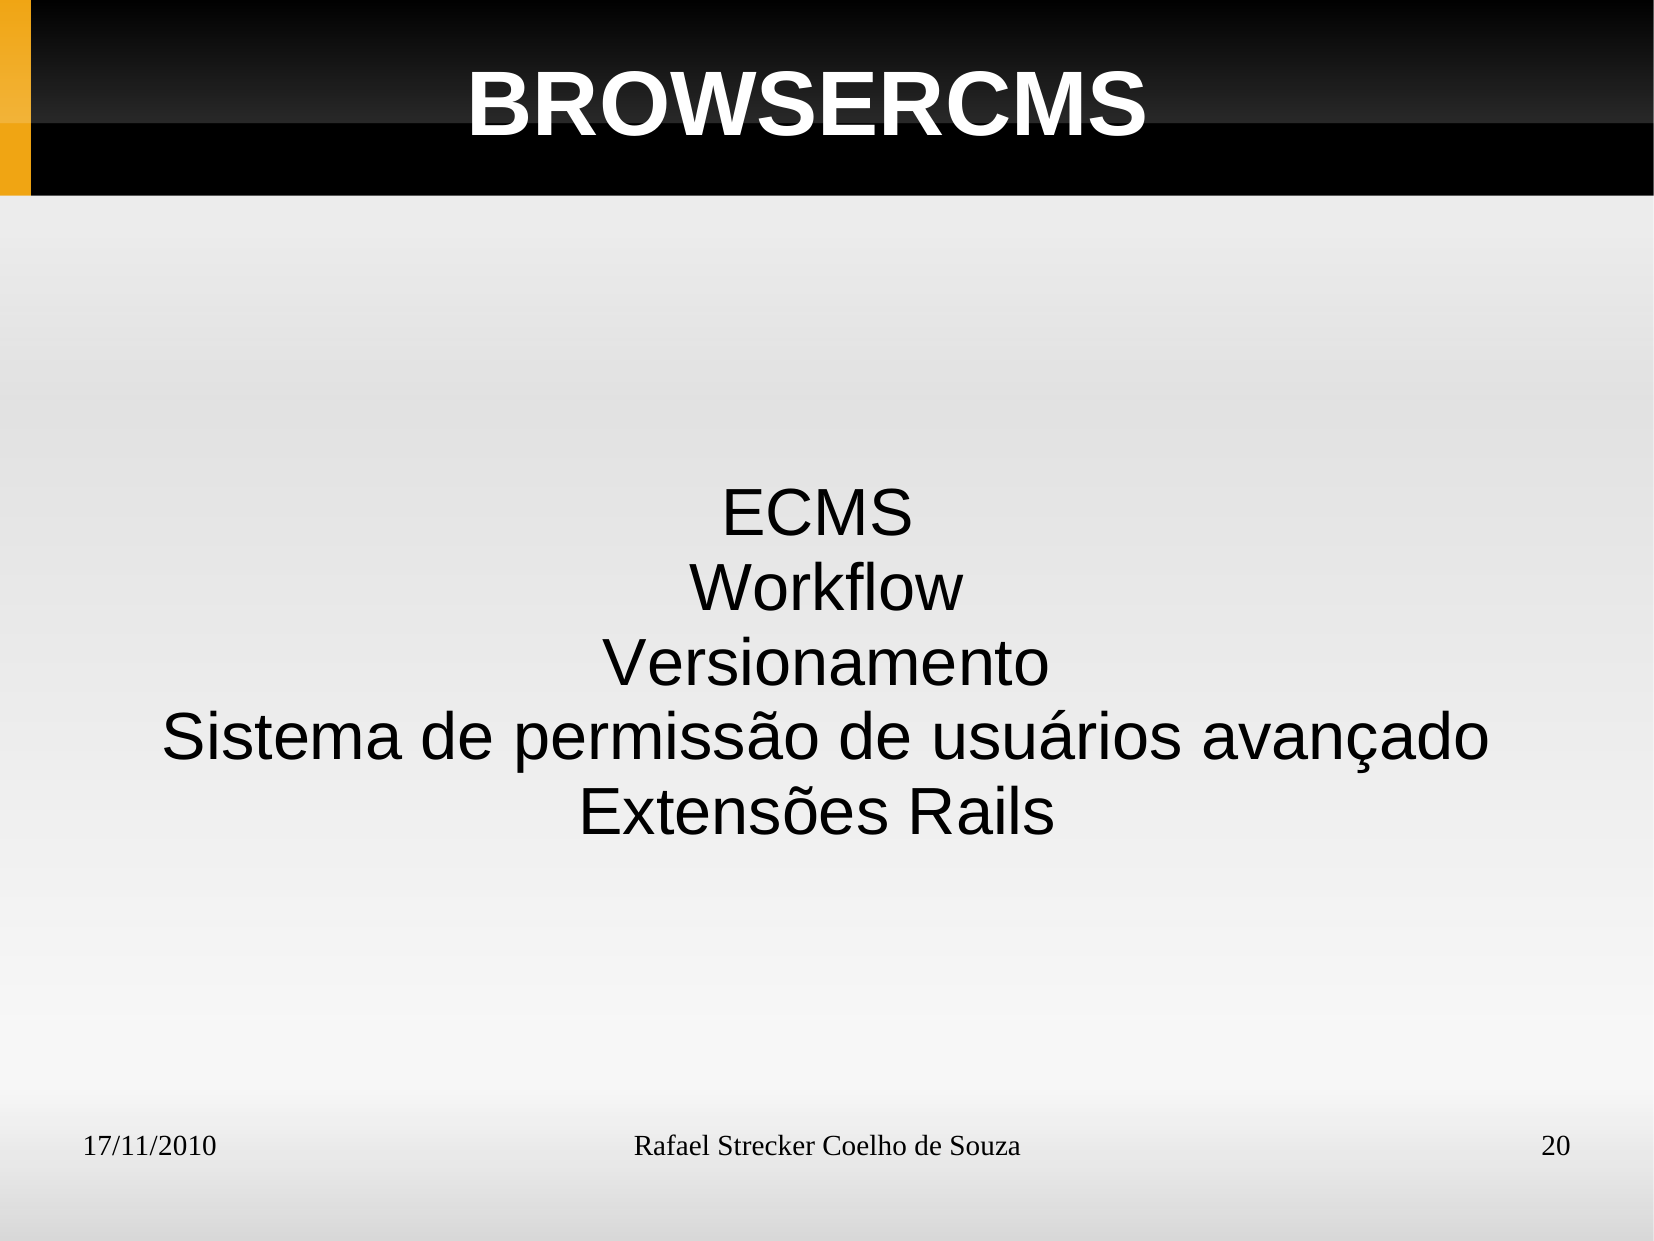

# BROWSERCMS
ECMS
Workflow
Versionamento
Sistema de permissão de usuários avançado
Extensões Rails
17/11/2010
Rafael Strecker Coelho de Souza
20